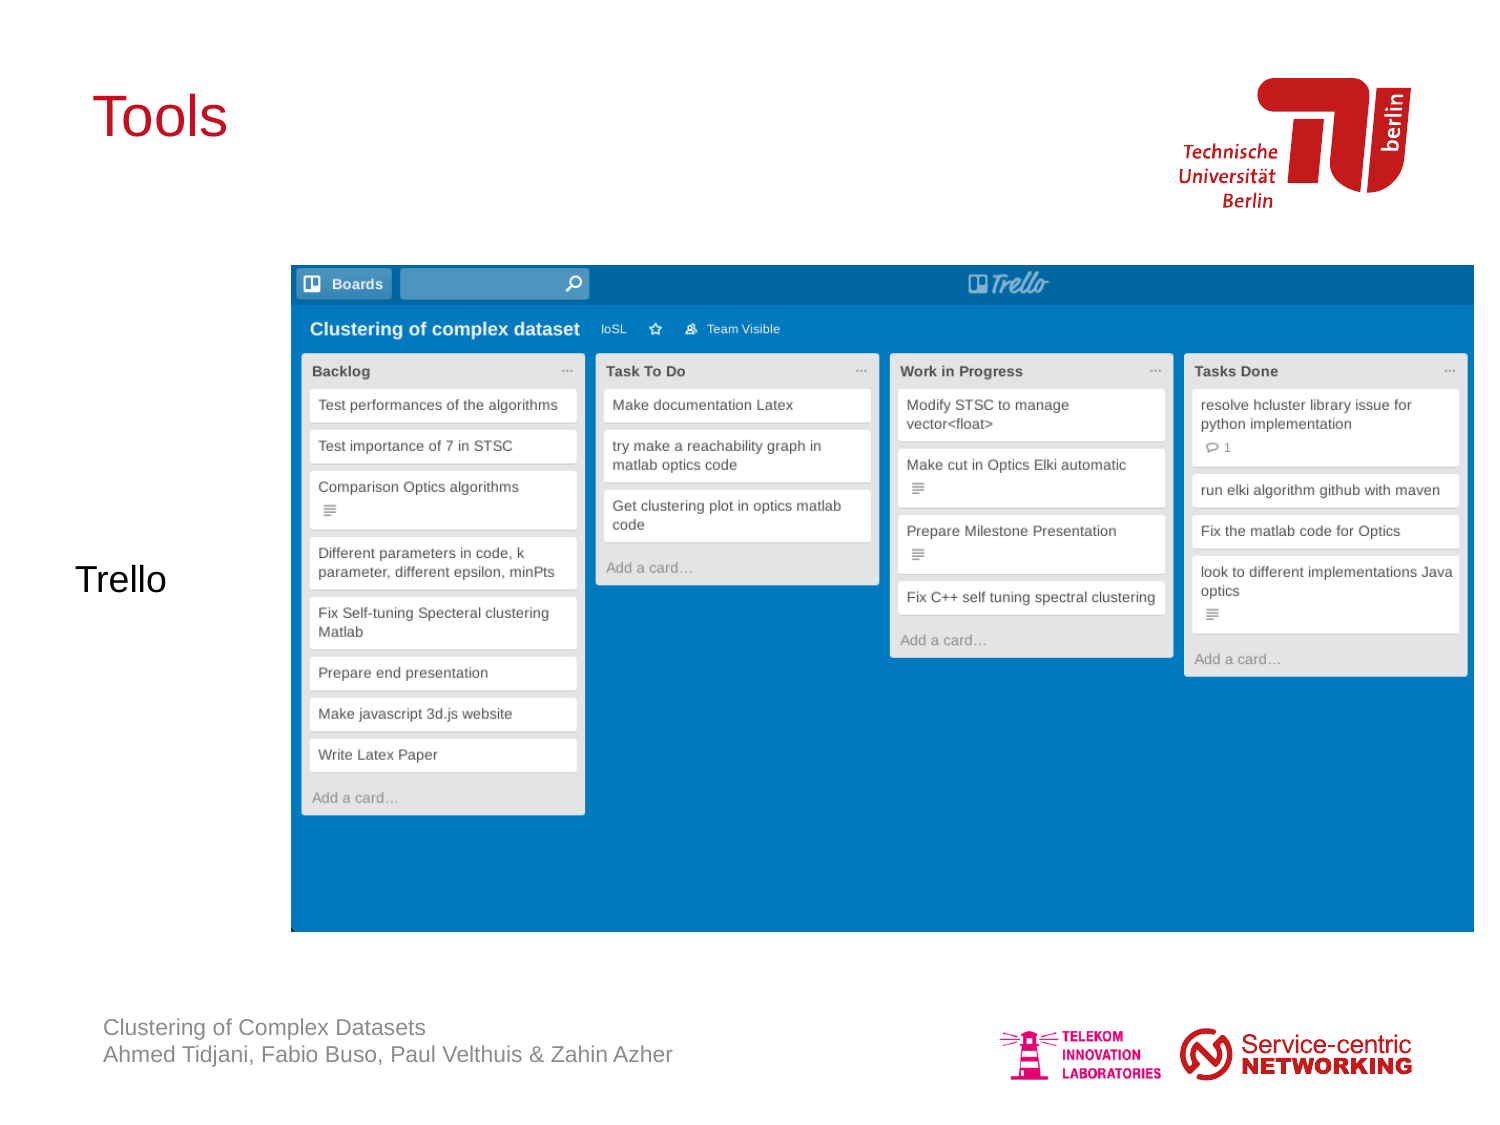

Tools
Trello
Clustering of Complex Datasets
Ahmed Tidjani, Fabio Buso, Paul Velthuis & Zahin Azher